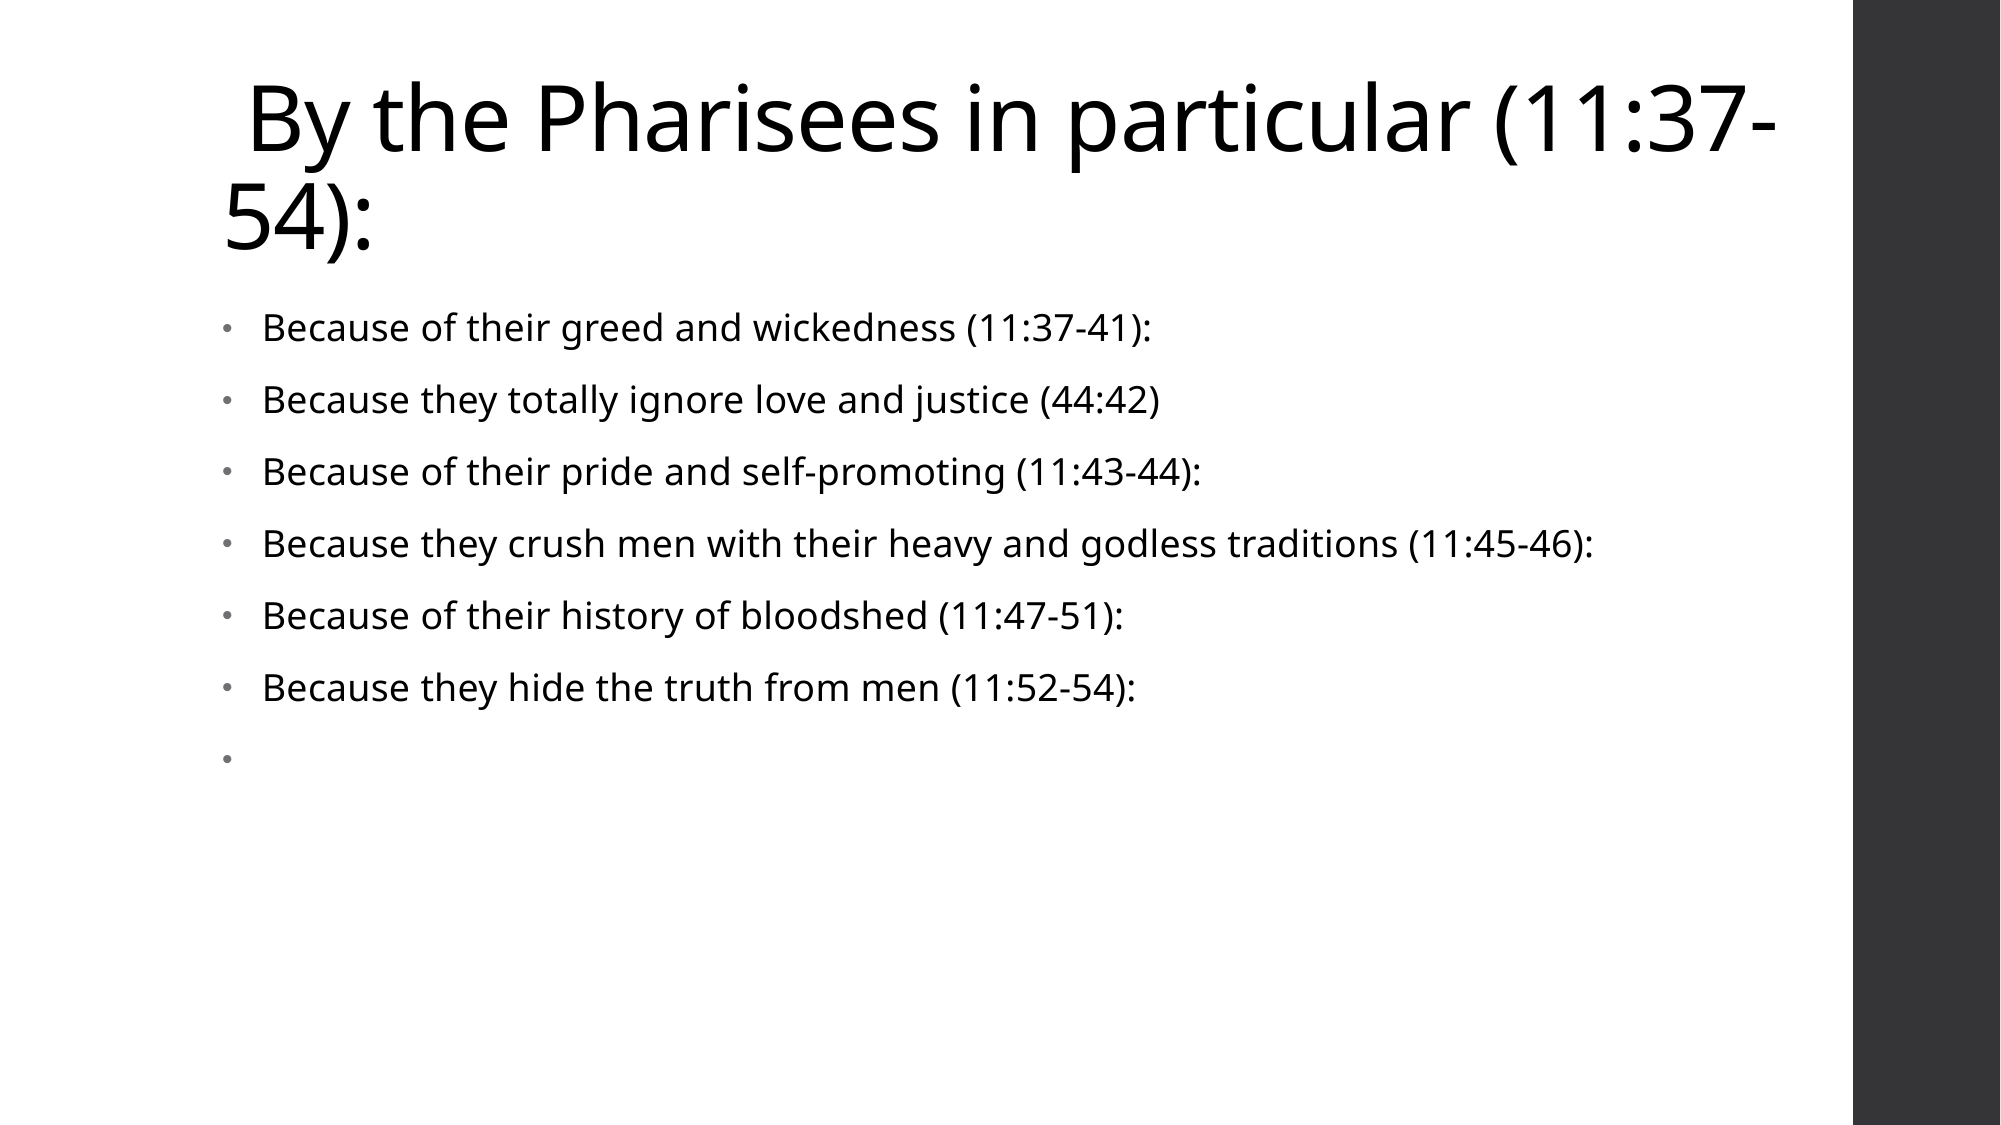

# By the Pharisees in particular (11:37-54):
 Because of their greed and wickedness (11:37-41):
 Because they totally ignore love and justice (44:42)
 Because of their pride and self-promoting (11:43-44):
 Because they crush men with their heavy and godless traditions (11:45-46):
 Because of their history of bloodshed (11:47-51):
 Because they hide the truth from men (11:52-54):